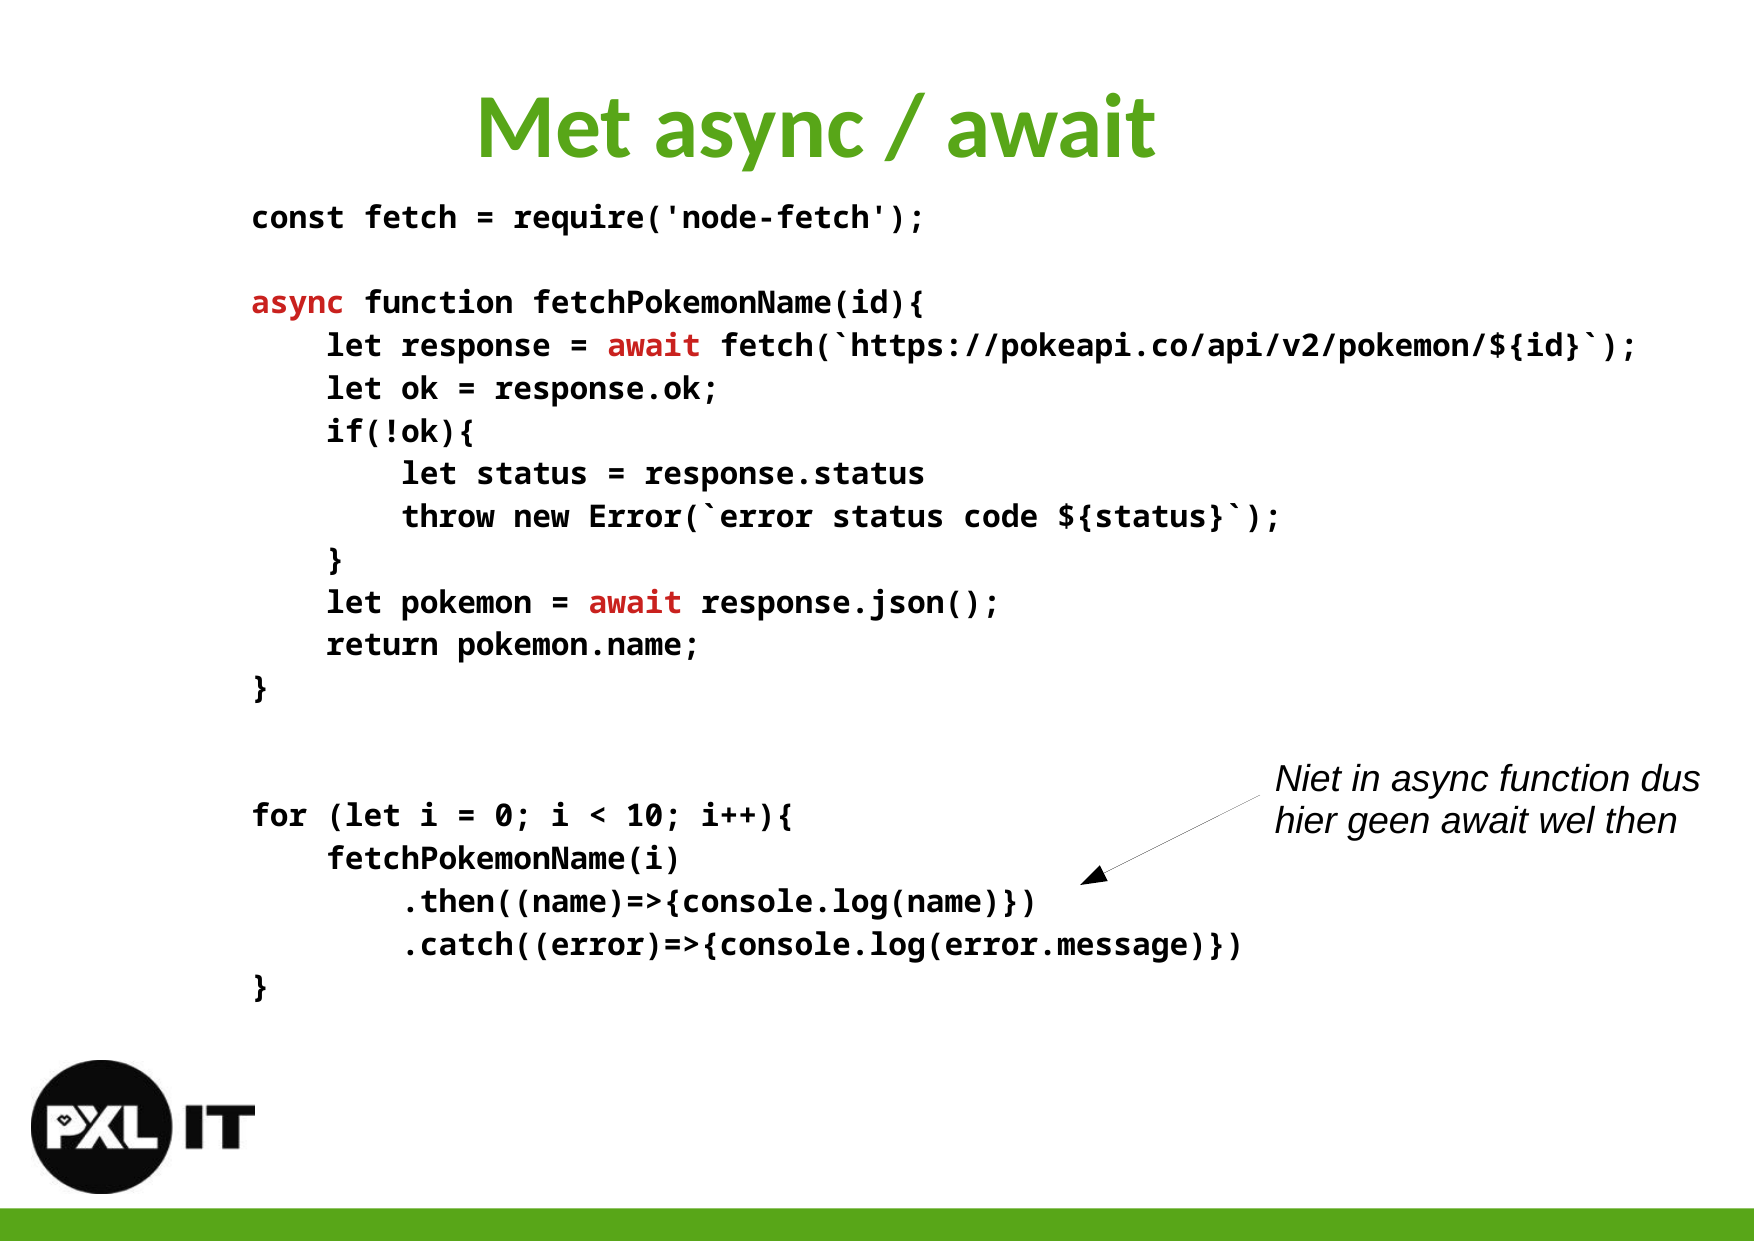

Met async / await
const fetch = require('node-fetch');
async function fetchPokemonName(id){
 let response = await fetch(`https://pokeapi.co/api/v2/pokemon/${id}`);
 let ok = response.ok;
 if(!ok){
 let status = response.status
 throw new Error(`error status code ${status}`);
 }
 let pokemon = await response.json();
 return pokemon.name;
}
for (let i = 0; i < 10; i++){
 fetchPokemonName(i)
 .then((name)=>{console.log(name)})
 .catch((error)=>{console.log(error.message)})
}
Niet in async function dus hier geen await wel then